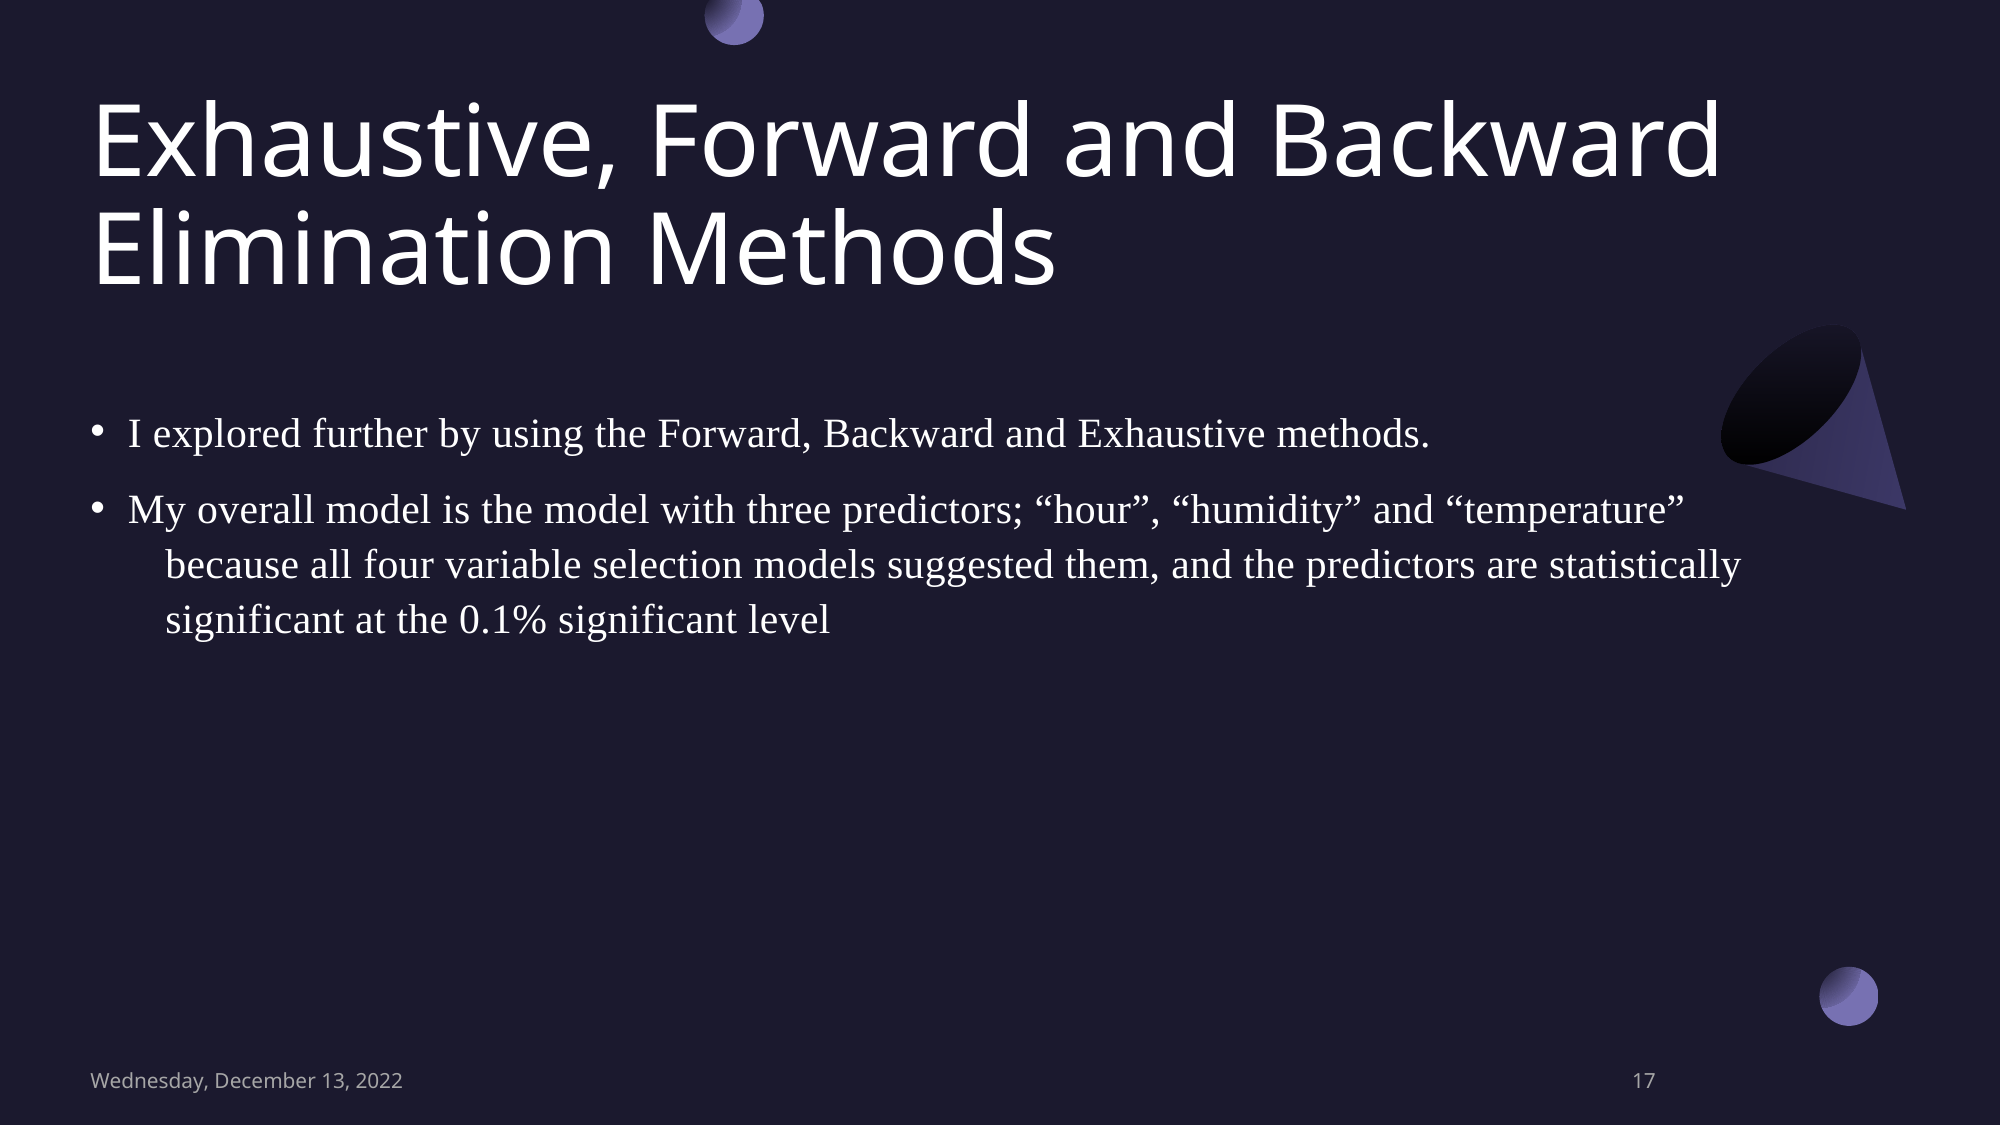

# Exhaustive, Forward and Backward Elimination Methods
I explored further by using the Forward, Backward and Exhaustive methods.
My overall model is the model with three predictors; “hour”, “humidity” and “temperature” because all four variable selection models suggested them, and the predictors are statistically significant at the 0.1% significant level
Wednesday, December 13, 2022